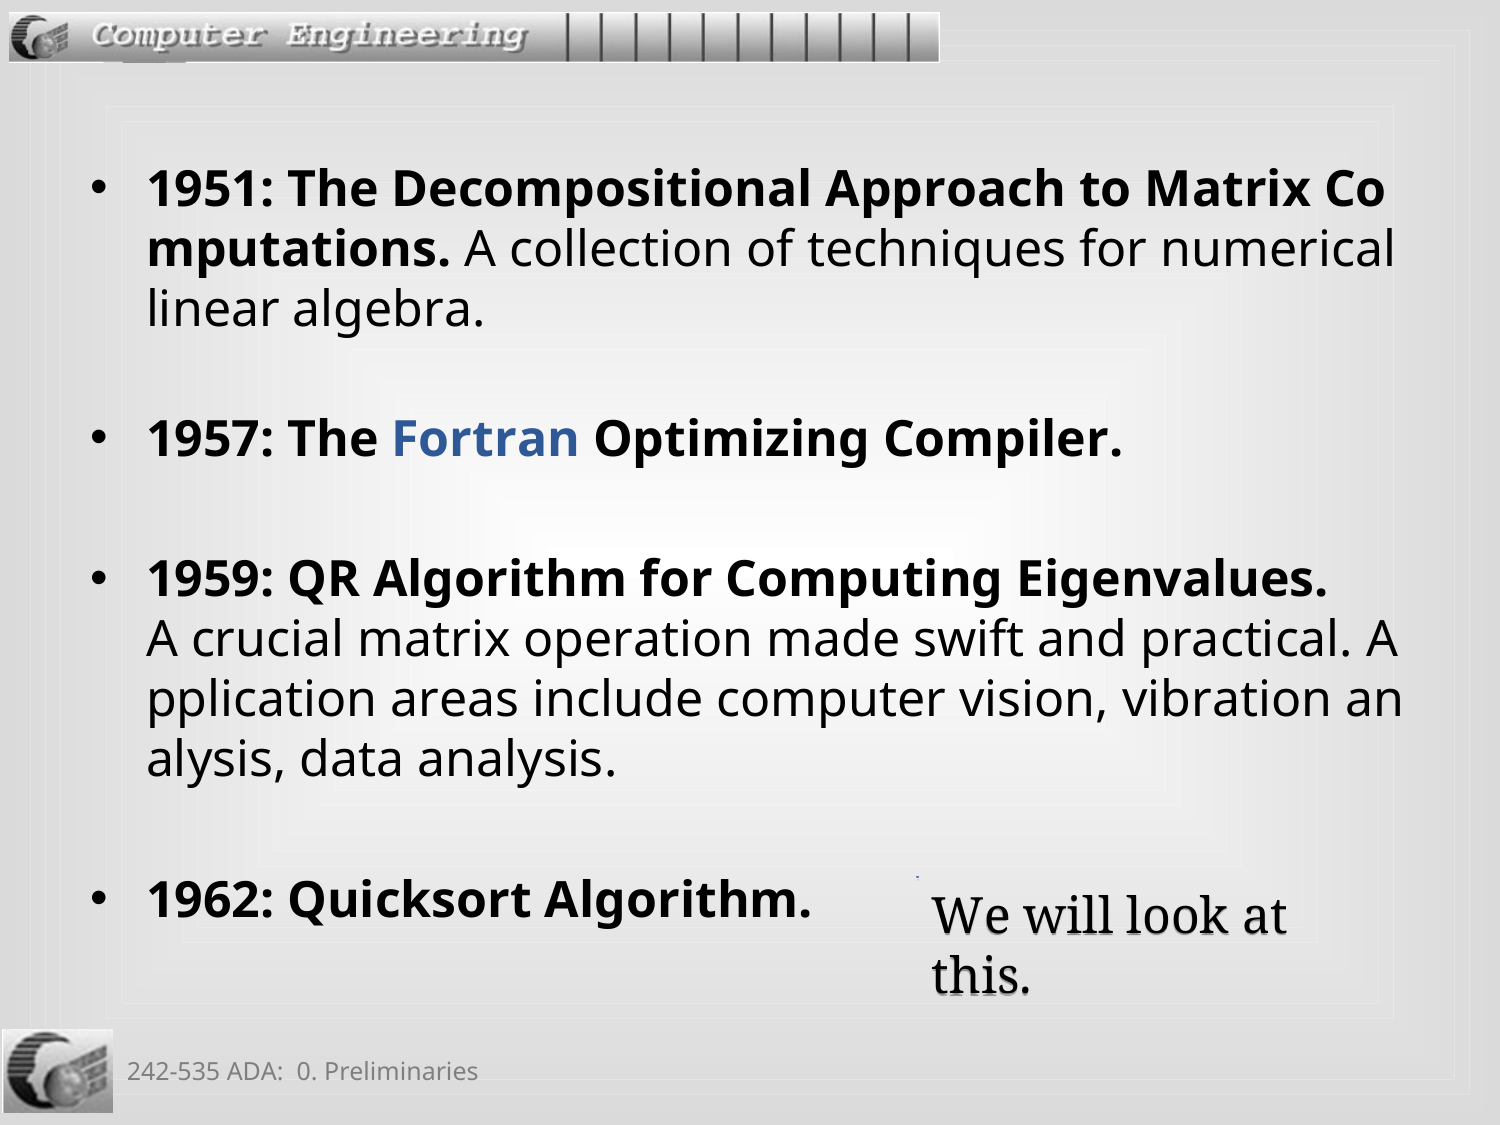

1951: The Decompositional Approach to Matrix Computations. A collection of techniques for numerical linear algebra.
1957: The Fortran Optimizing Compiler.
1959: QR Algorithm for Computing Eigenvalues.
A crucial matrix operation made swift and practical. Application areas include computer vision, vibration analysis, data analysis.
1962: Quicksort Algorithm.
We will look at this.